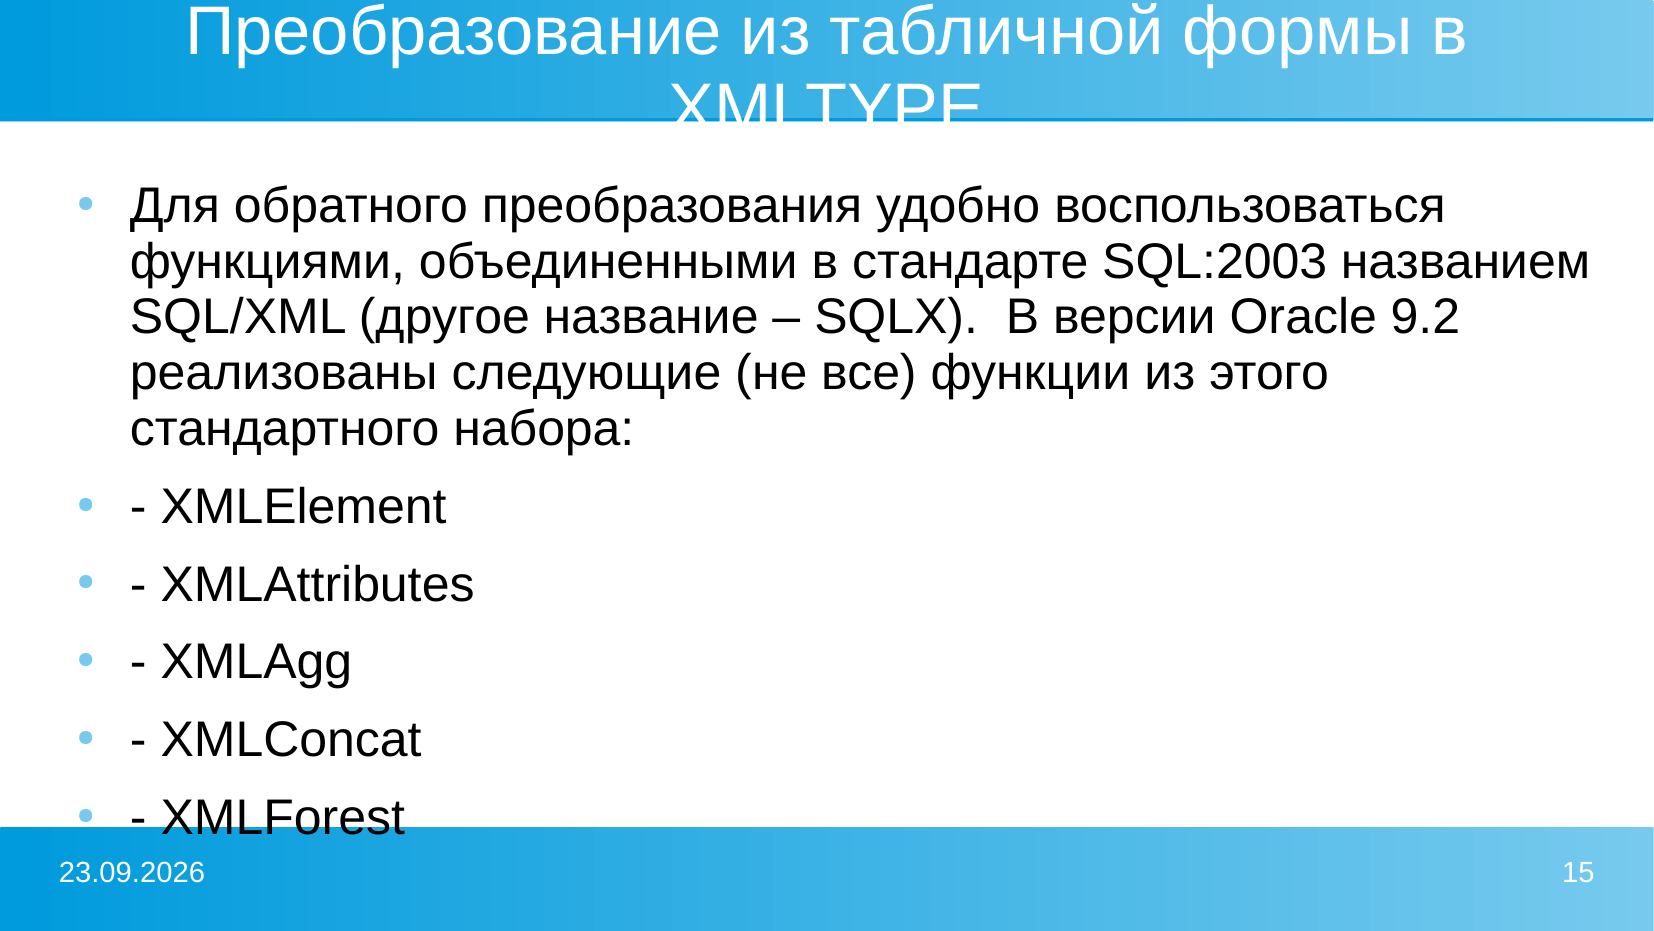

# Преобразование из табличной формы в XMLTYPE
Для обратного преобразования удобно воспользоваться функциями, объединенными в стандарте SQL:2003 названием SQL/XML (другое название – SQLX). В версии Oracle 9.2 реализованы следующие (не все) функции из этого стандартного набора:
- XMLElement
- XMLAttributes
- XMLAgg
- XMLConcat
- XMLForest
15